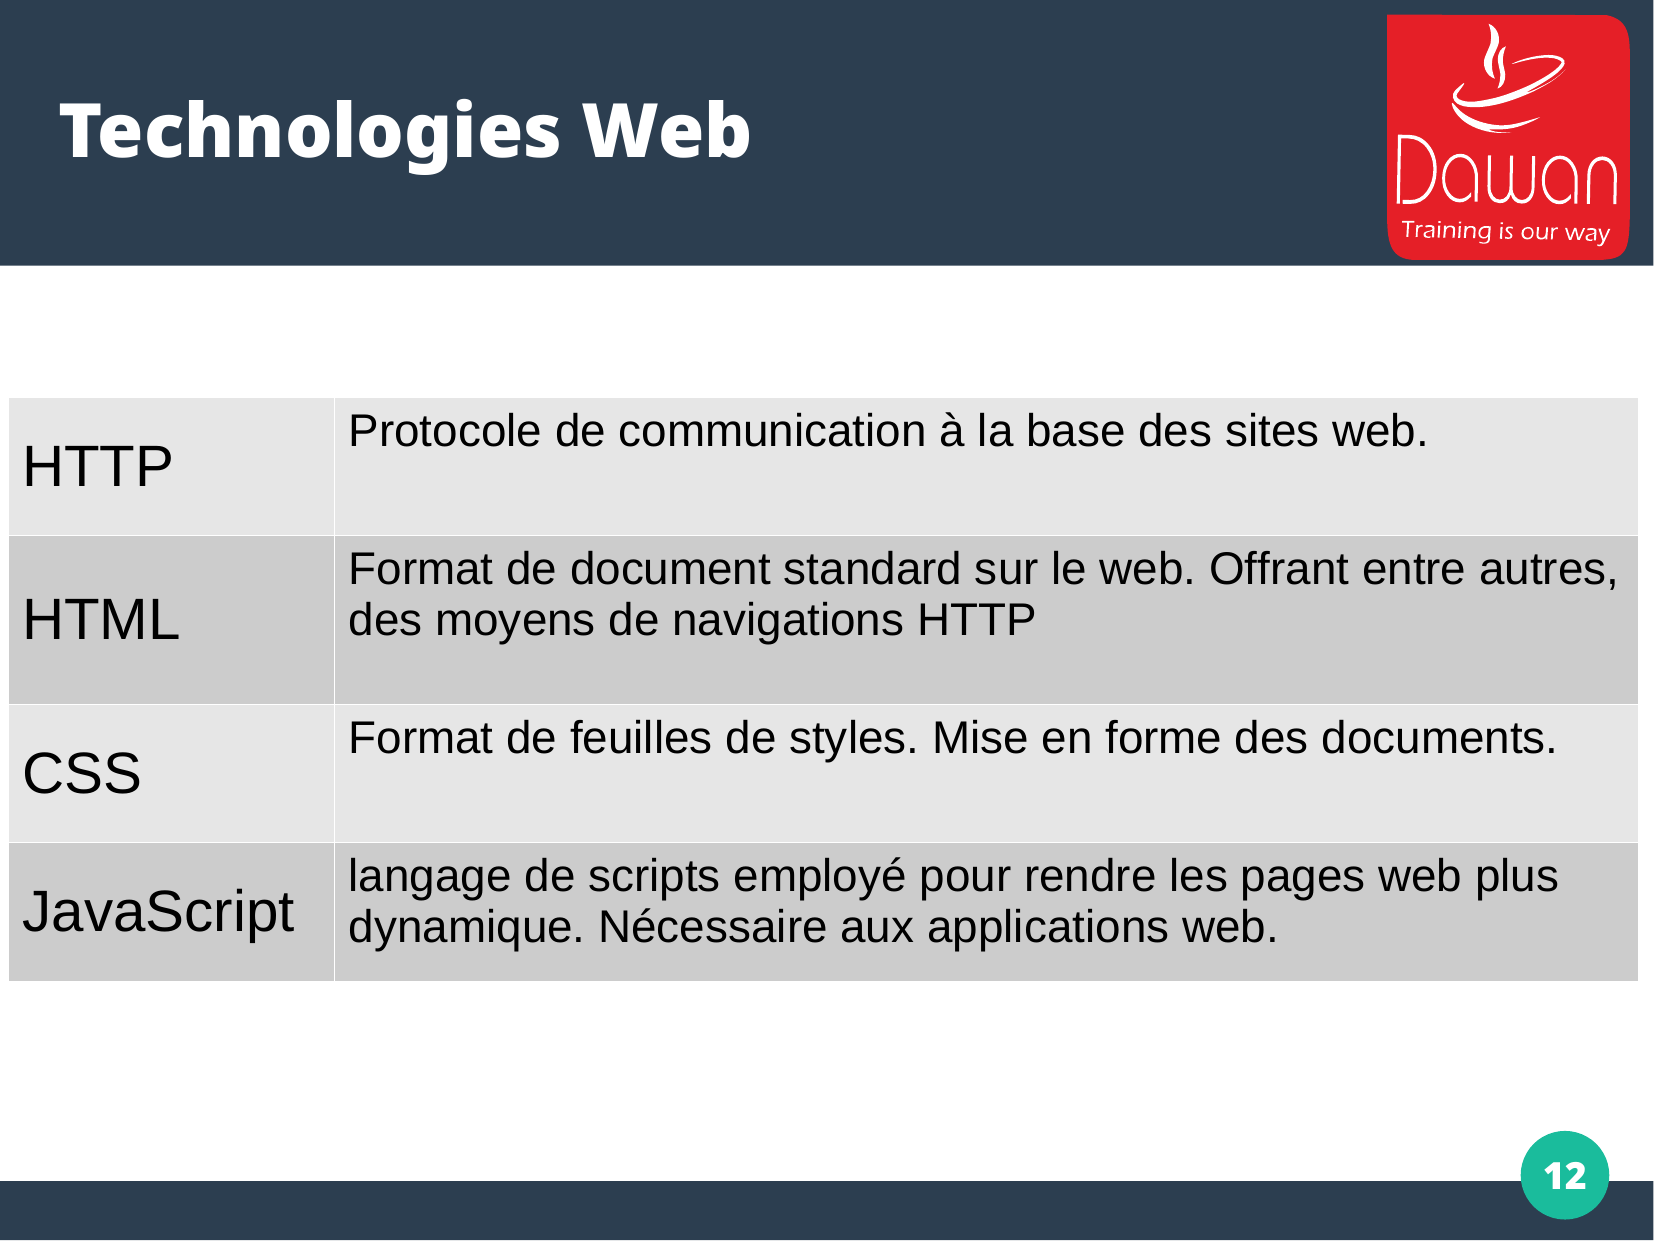

# Technologies Web
| HTTP | Protocole de communication à la base des sites web. |
| --- | --- |
| HTML | Format de document standard sur le web. Offrant entre autres, des moyens de navigations HTTP |
| CSS | Format de feuilles de styles. Mise en forme des documents. |
| JavaScript | langage de scripts employé pour rendre les pages web plus dynamique. Nécessaire aux applications web. |
12